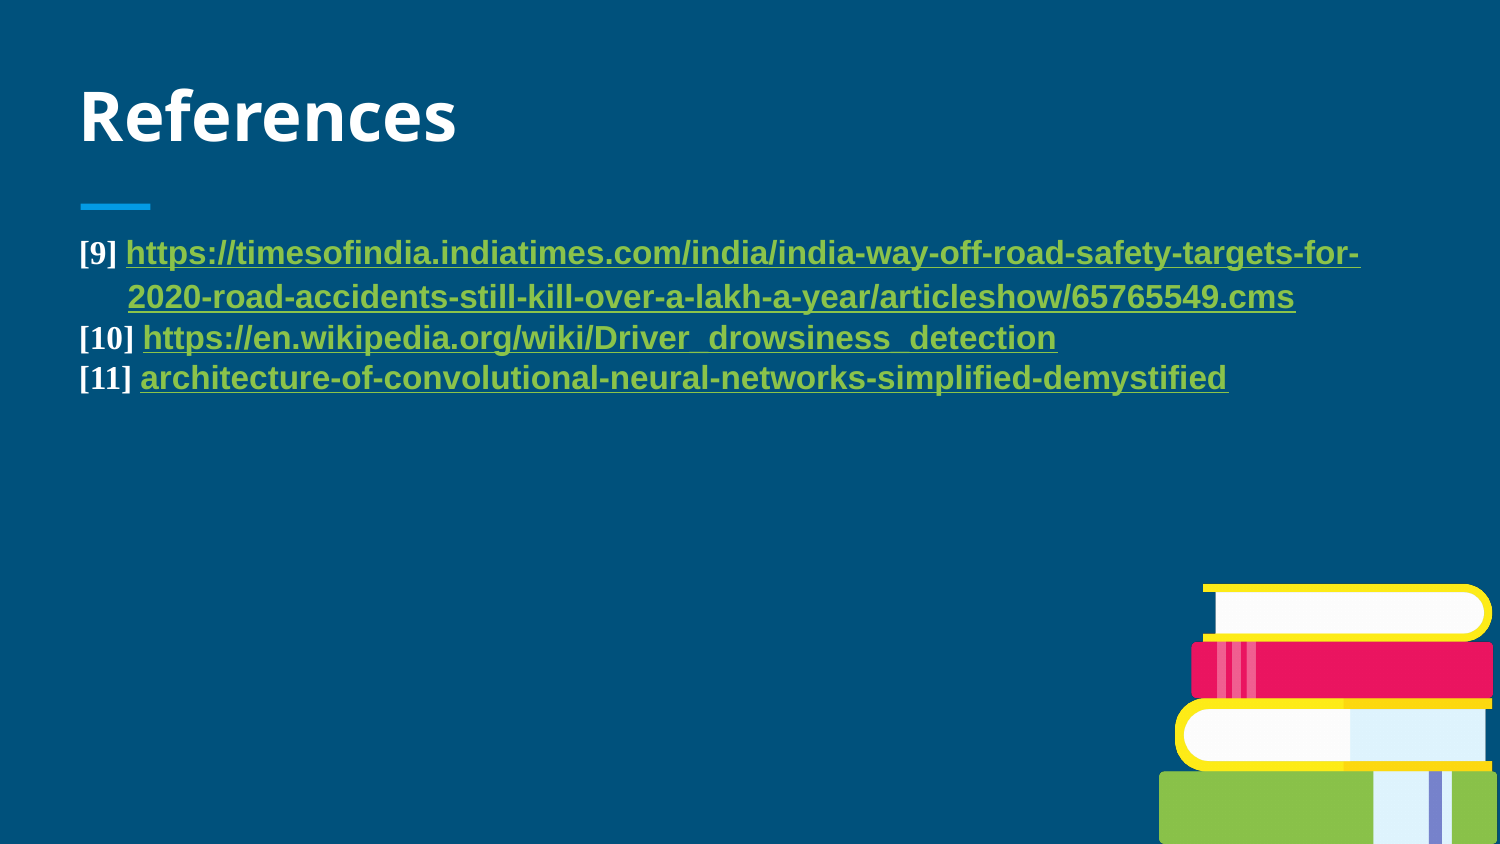

# References
[9] https://timesofindia.indiatimes.com/india/india-way-off-road-safety-targets-for-
 2020-road-accidents-still-kill-over-a-lakh-a-year/articleshow/65765549.cms
[10] https://en.wikipedia.org/wiki/Driver_drowsiness_detection
[11] architecture-of-convolutional-neural-networks-simplified-demystified